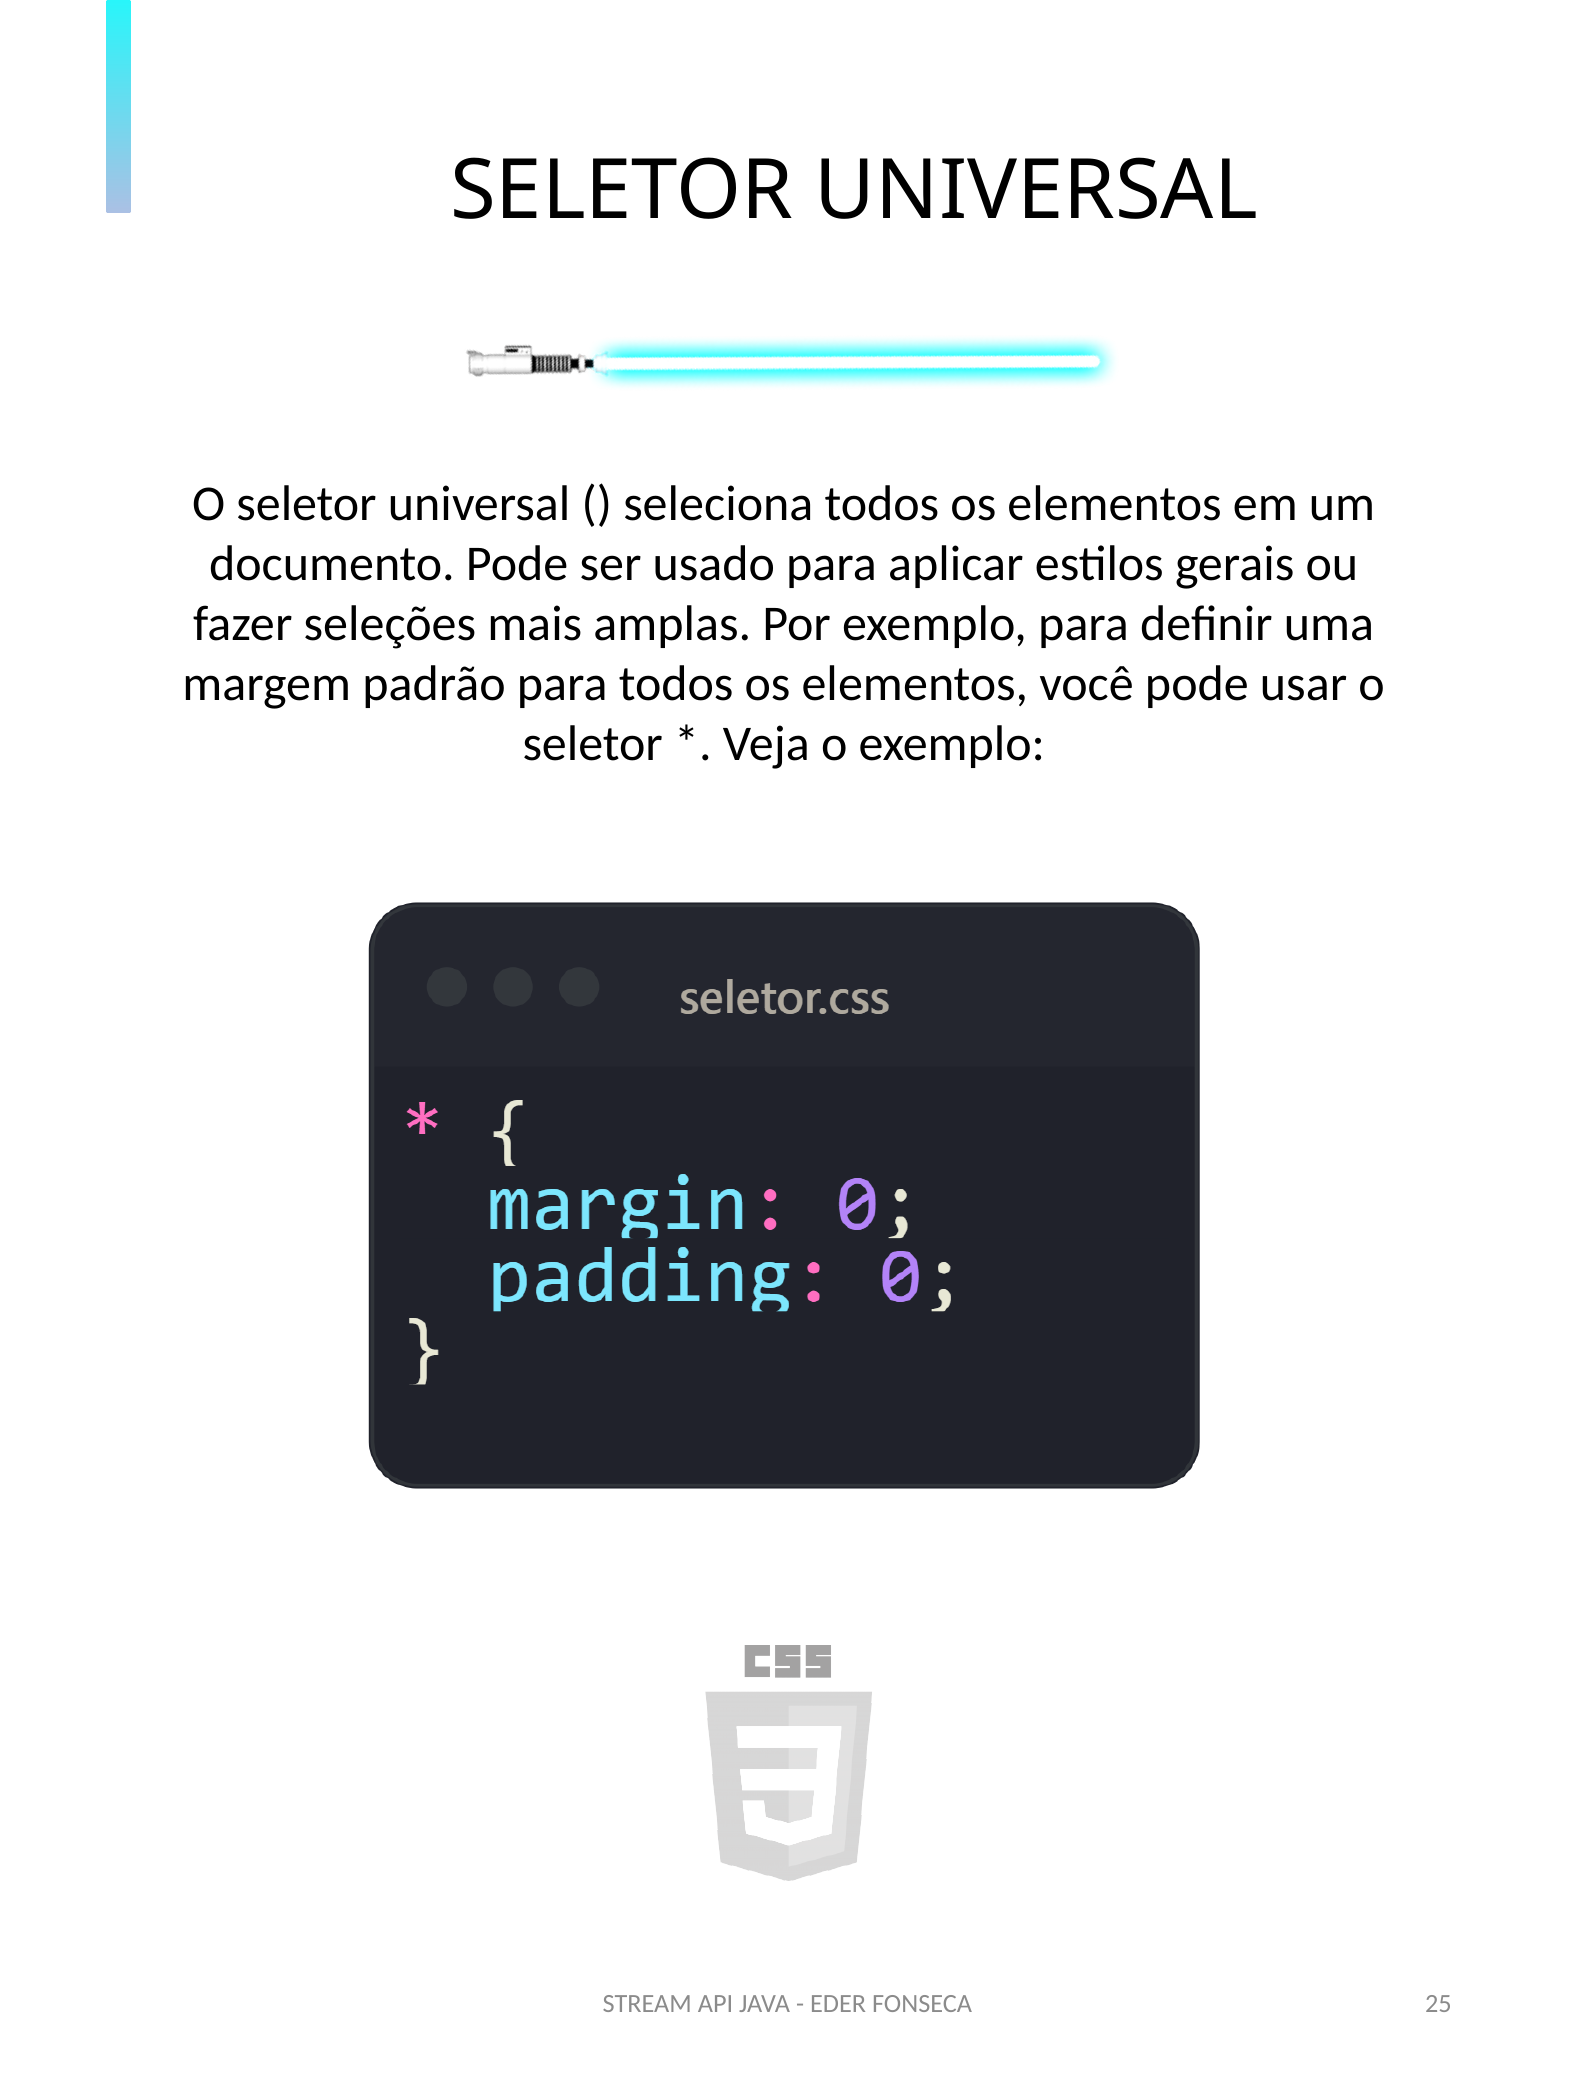

SELETOR UNIVERSAL
O seletor universal () seleciona todos os elementos em um documento. Pode ser usado para aplicar estilos gerais ou fazer seleções mais amplas. Por exemplo, para definir uma margem padrão para todos os elementos, você pode usar o seletor *. Veja o exemplo:
STREAM API JAVA - EDER FONSECA
25